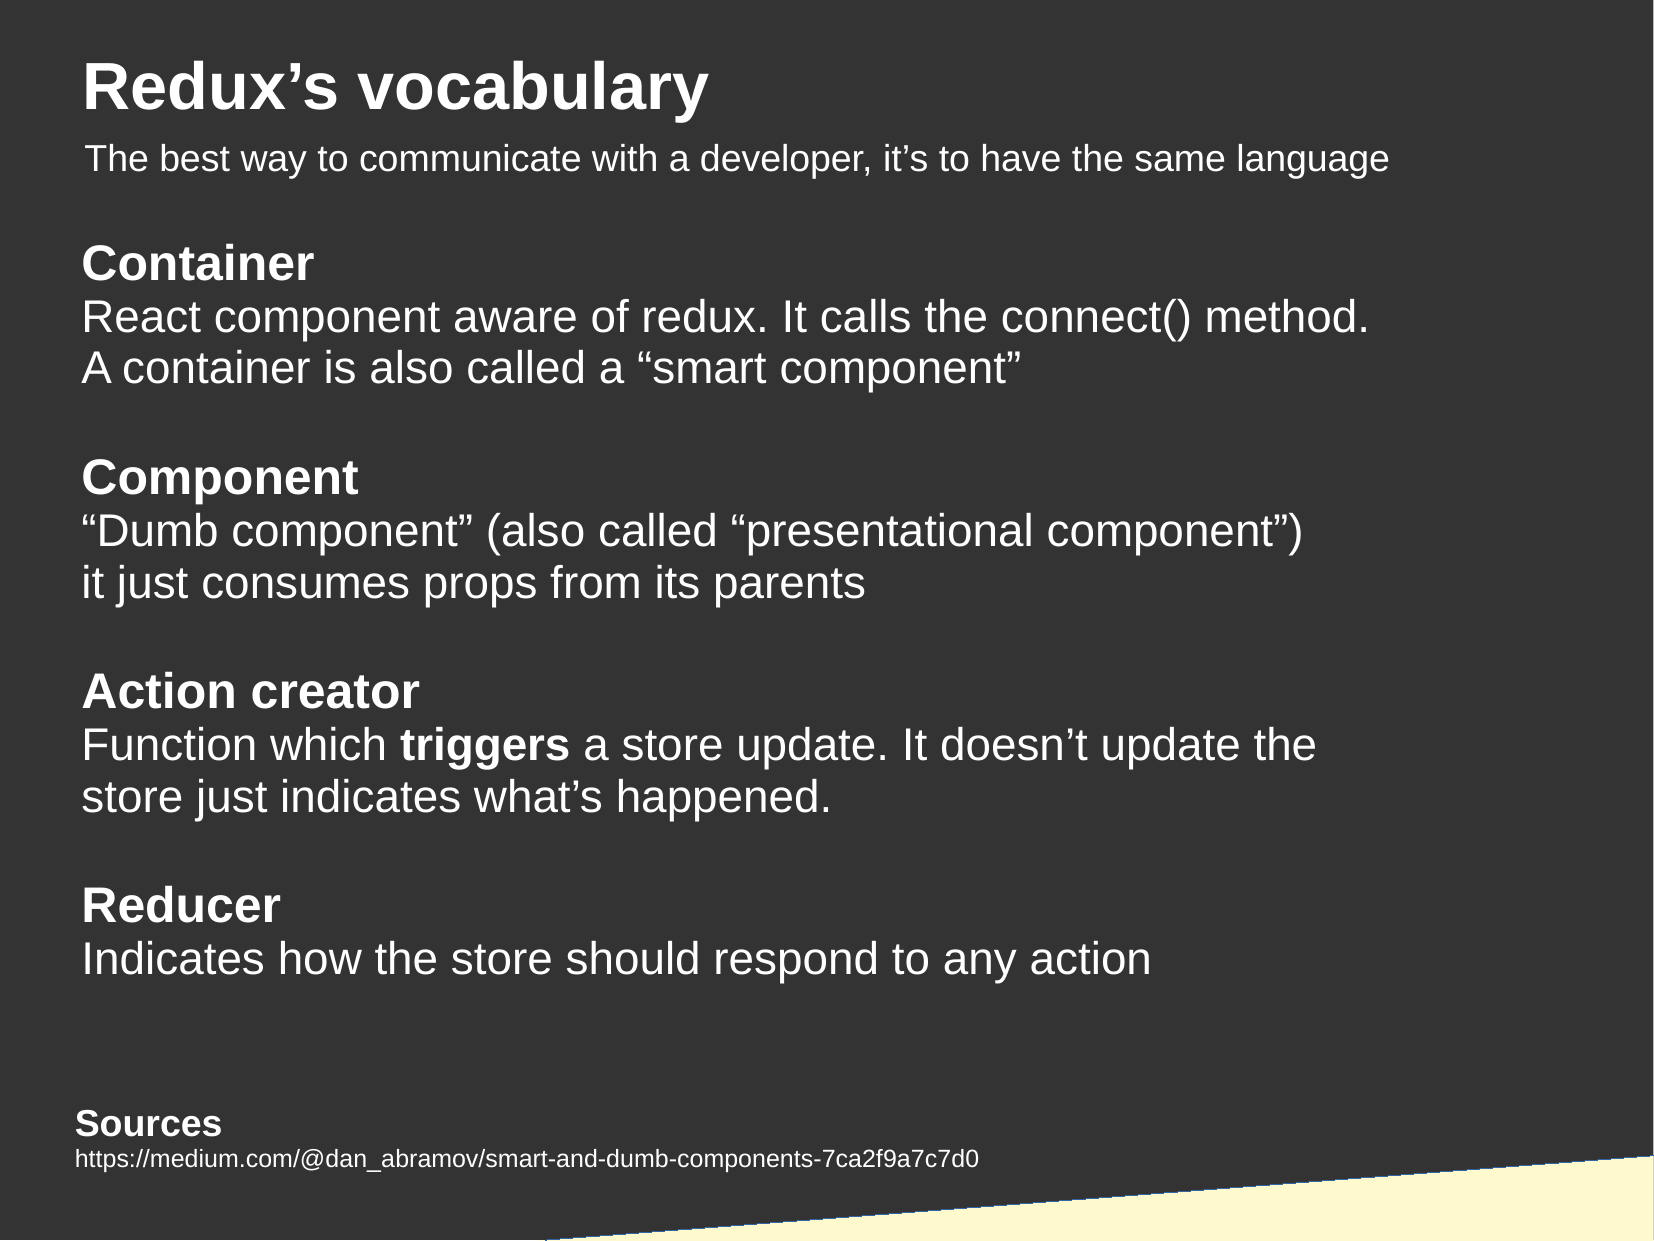

# Redux’s vocabulary
The best way to communicate with a developer, it’s to have the same language
Container
React component aware of redux. It calls the connect() method.
A container is also called a “smart component”
Component
“Dumb component” (also called “presentational component”)
it just consumes props from its parents
Action creator
Function which triggers a store update. It doesn’t update the store just indicates what’s happened.
Reducer
Indicates how the store should respond to any action
Sources
https://medium.com/@dan_abramov/smart-and-dumb-components-7ca2f9a7c7d0